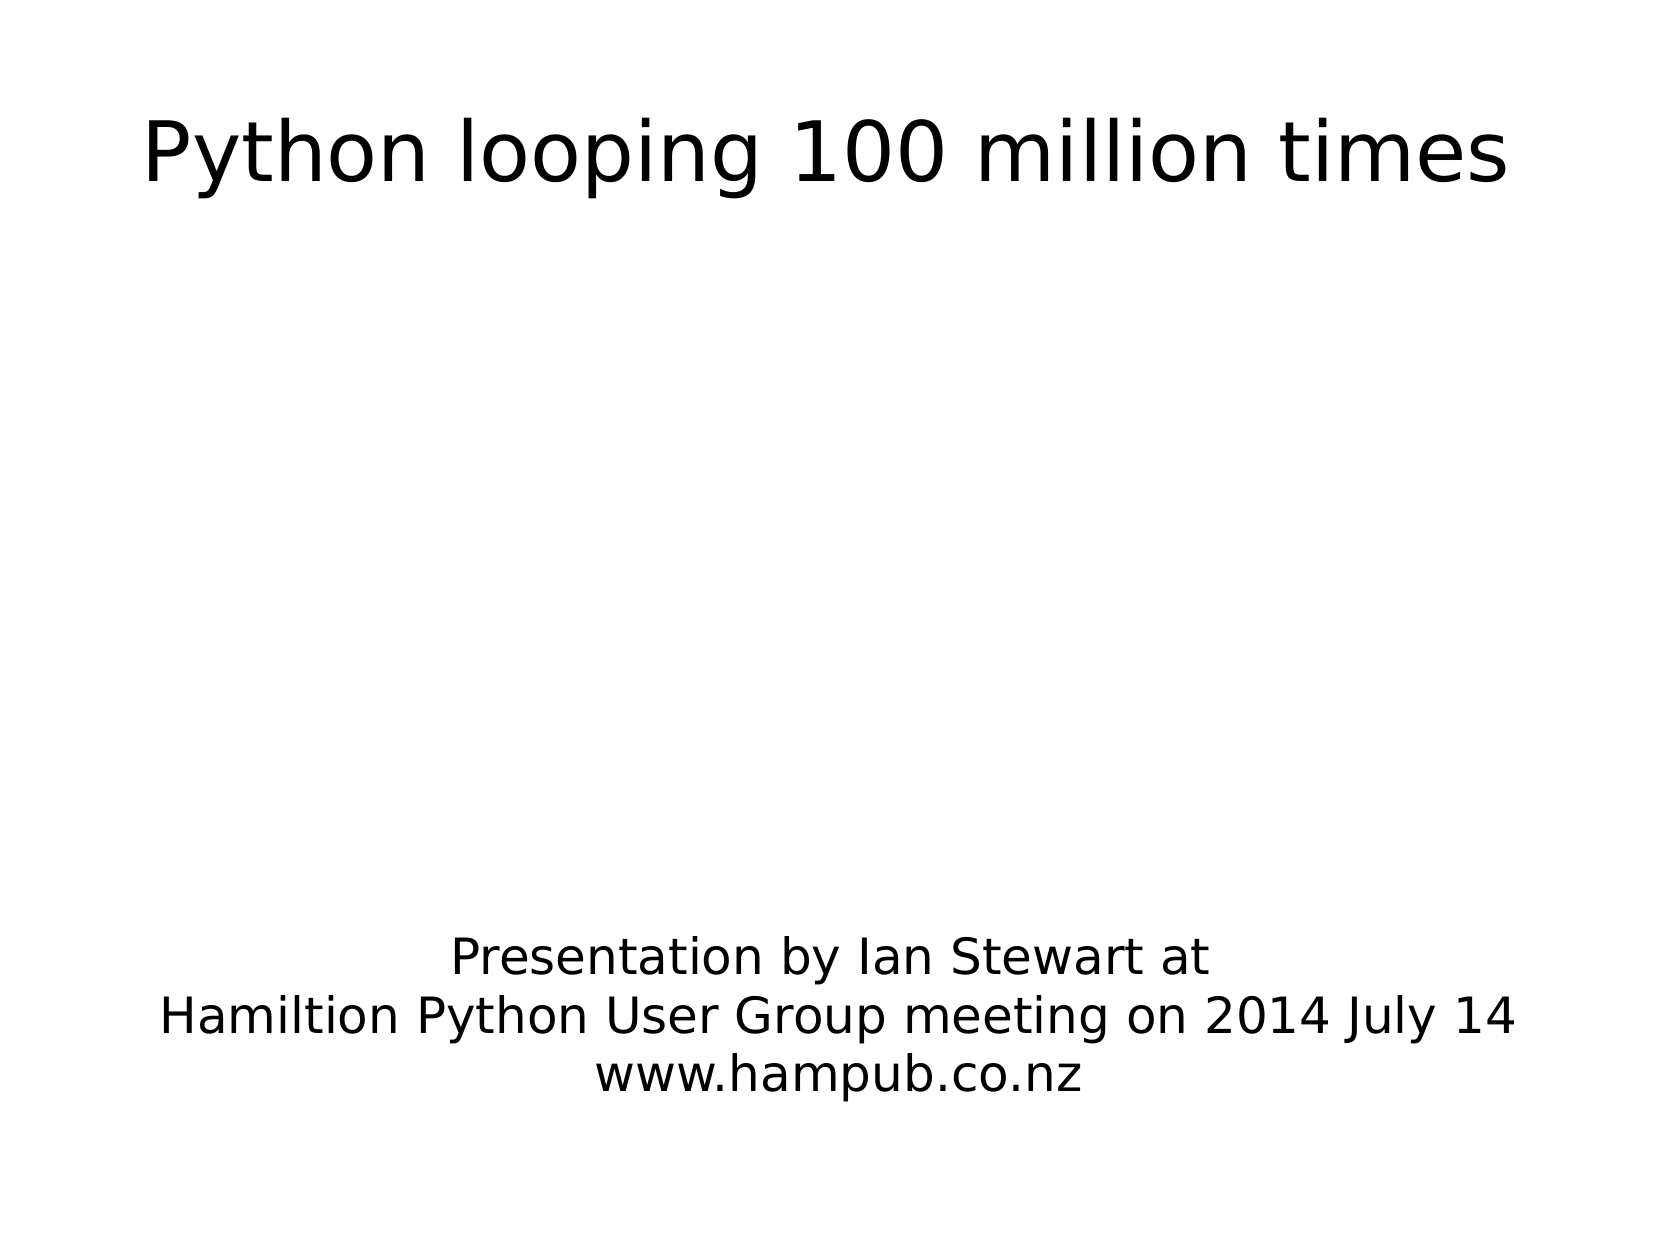

# Python looping 100 million times
Presentation by Ian Stewart at
Hamiltion Python User Group meeting on 2014 July 14
www.hampub.co.nz